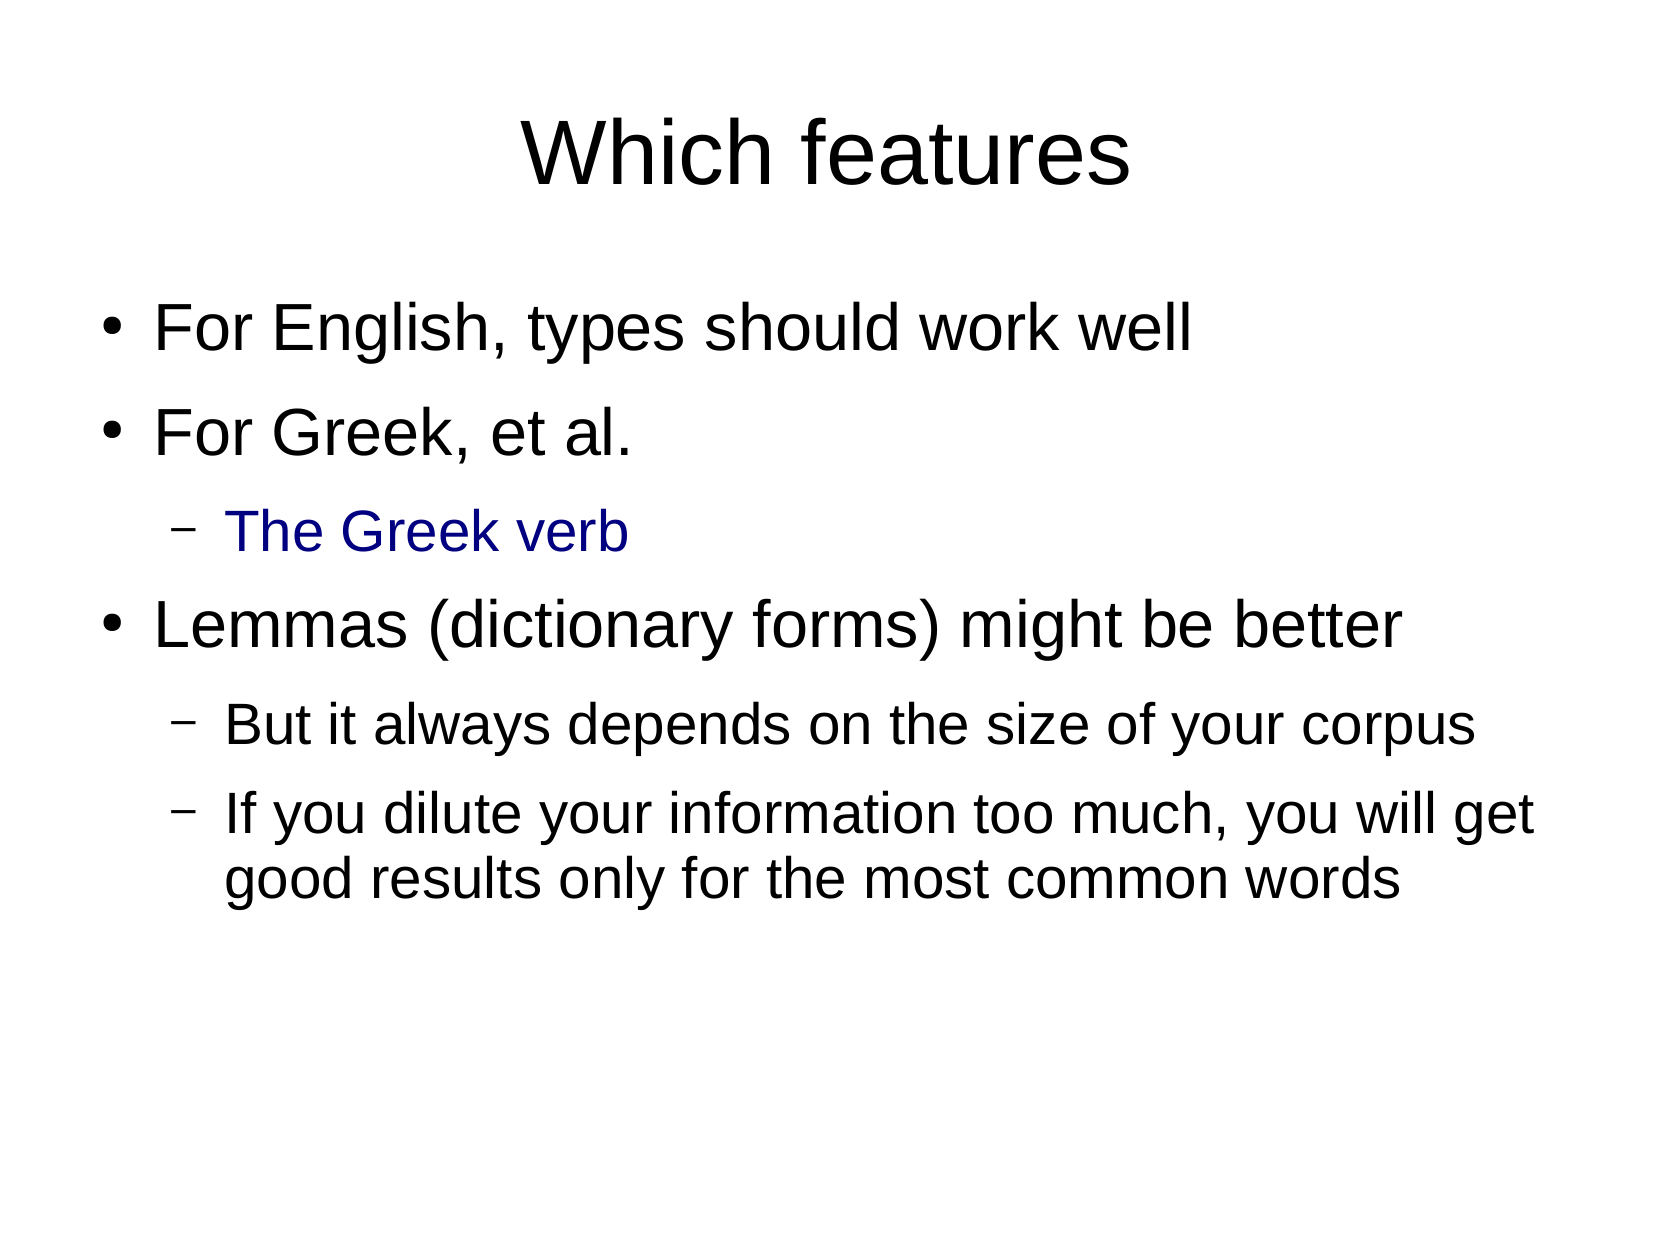

# Which features
For English, types should work well
For Greek, et al.
The Greek verb
Lemmas (dictionary forms) might be better
But it always depends on the size of your corpus
If you dilute your information too much, you will get good results only for the most common words